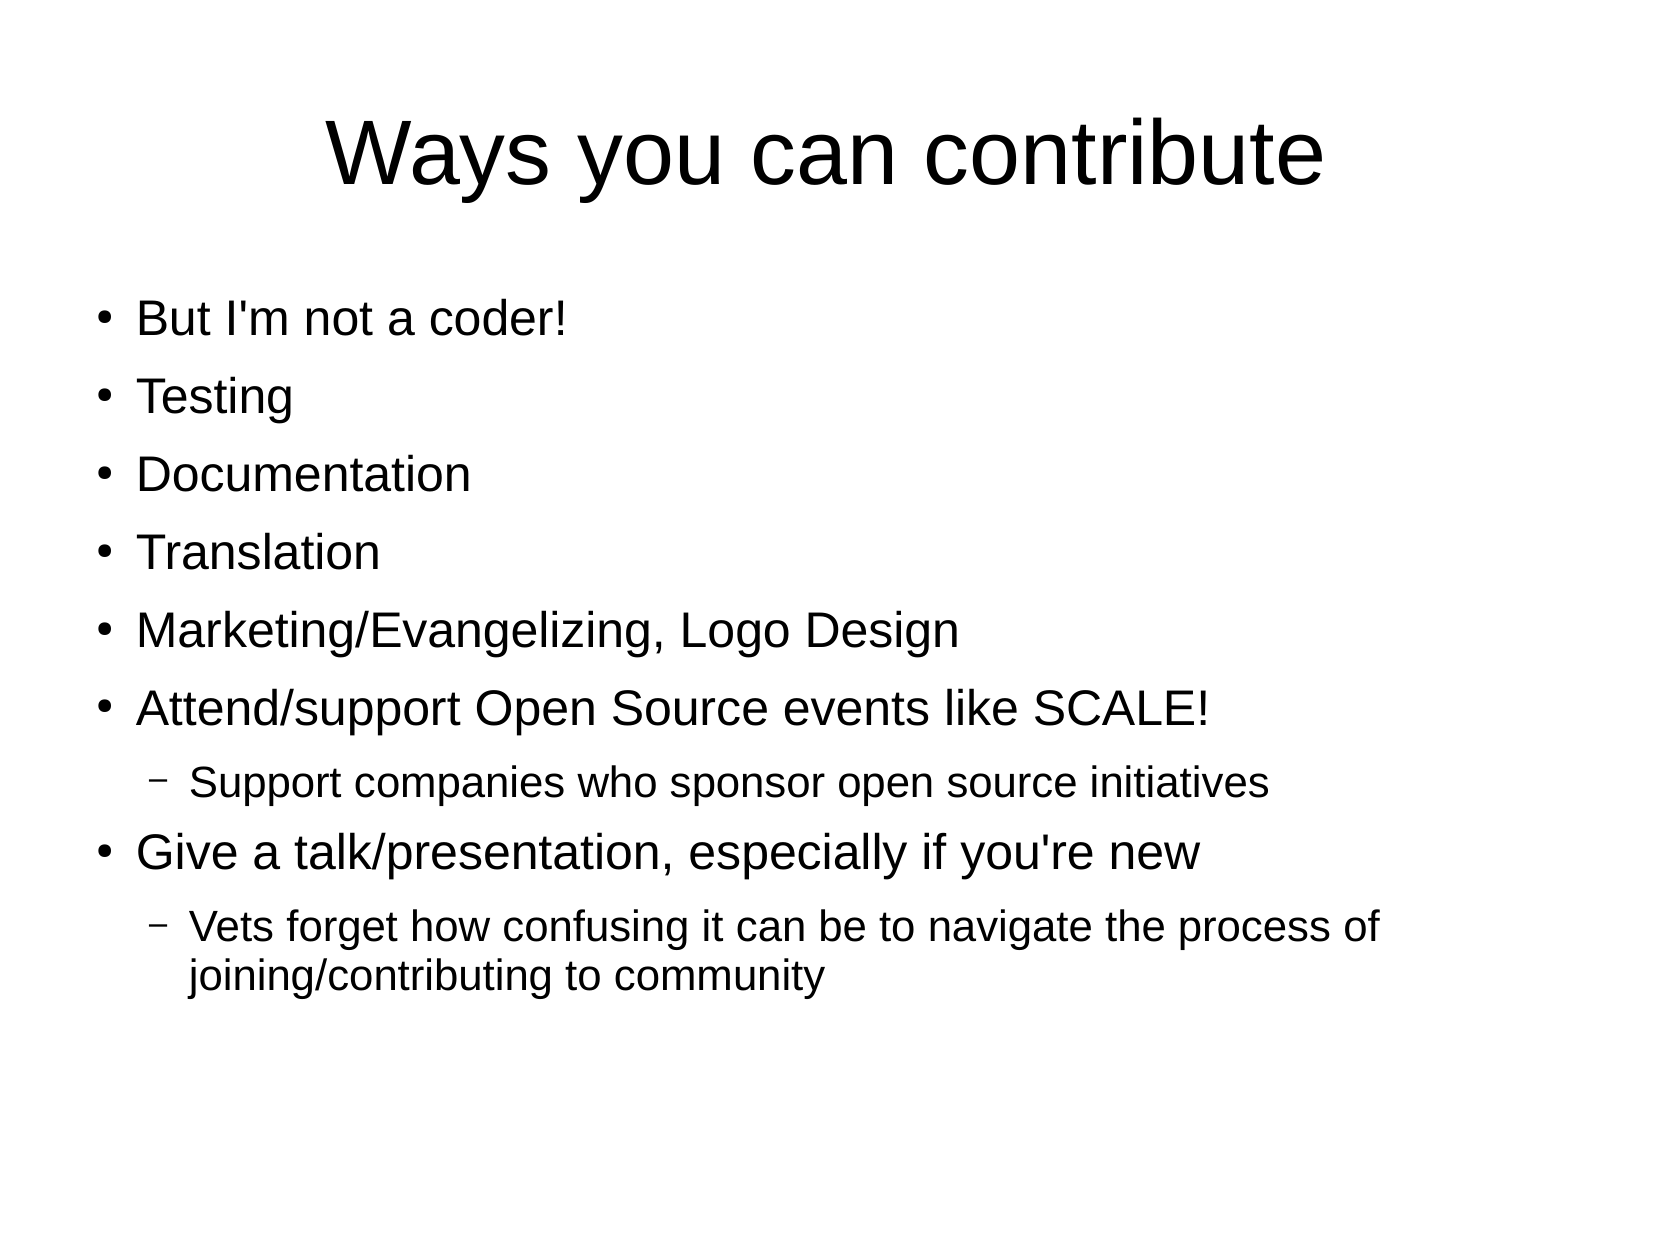

# Ways you can contribute
But I'm not a coder!
Testing
Documentation
Translation
Marketing/Evangelizing, Logo Design
Attend/support Open Source events like SCALE!
Support companies who sponsor open source initiatives
Give a talk/presentation, especially if you're new
Vets forget how confusing it can be to navigate the process of joining/contributing to community